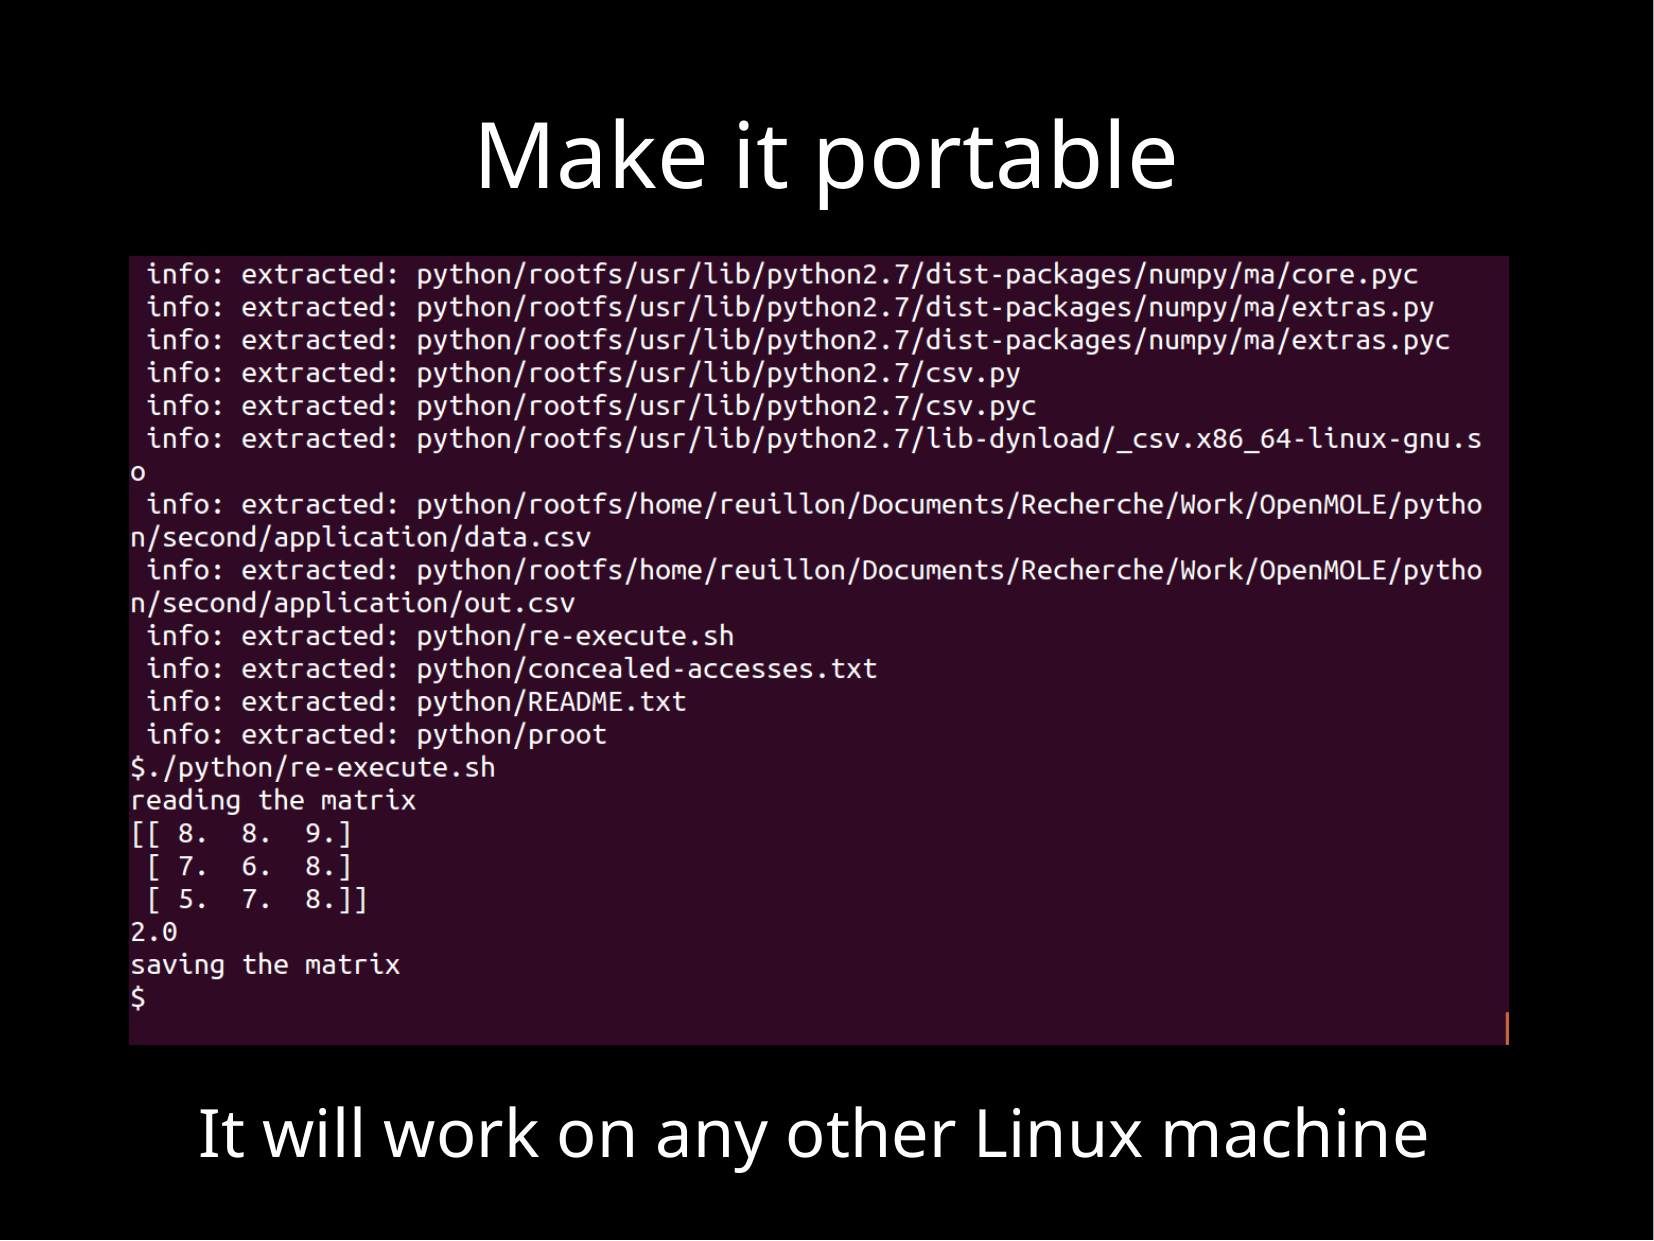

# Make it portable
It will work on any other Linux machine